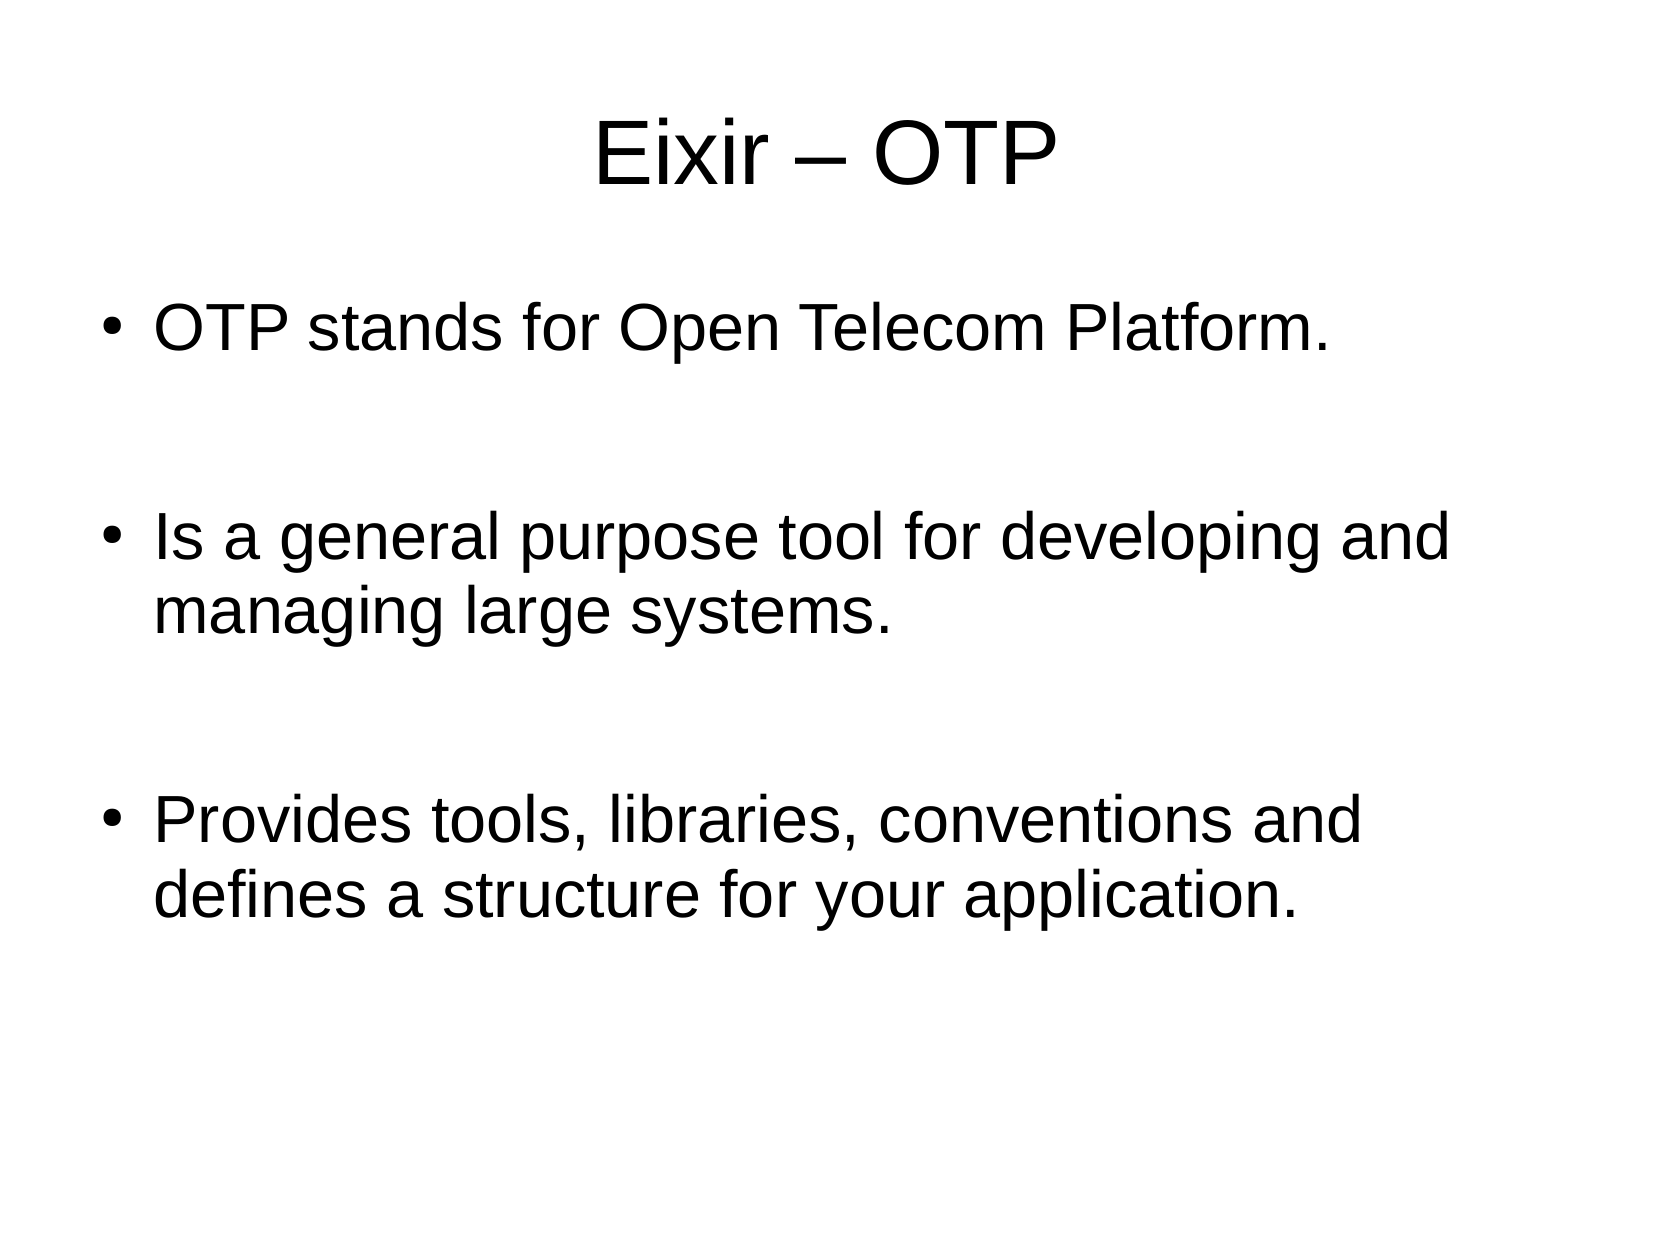

# Eixir – OTP
OTP stands for Open Telecom Platform.
Is a general purpose tool for developing and managing large systems.
Provides tools, libraries, conventions and defines a structure for your application.